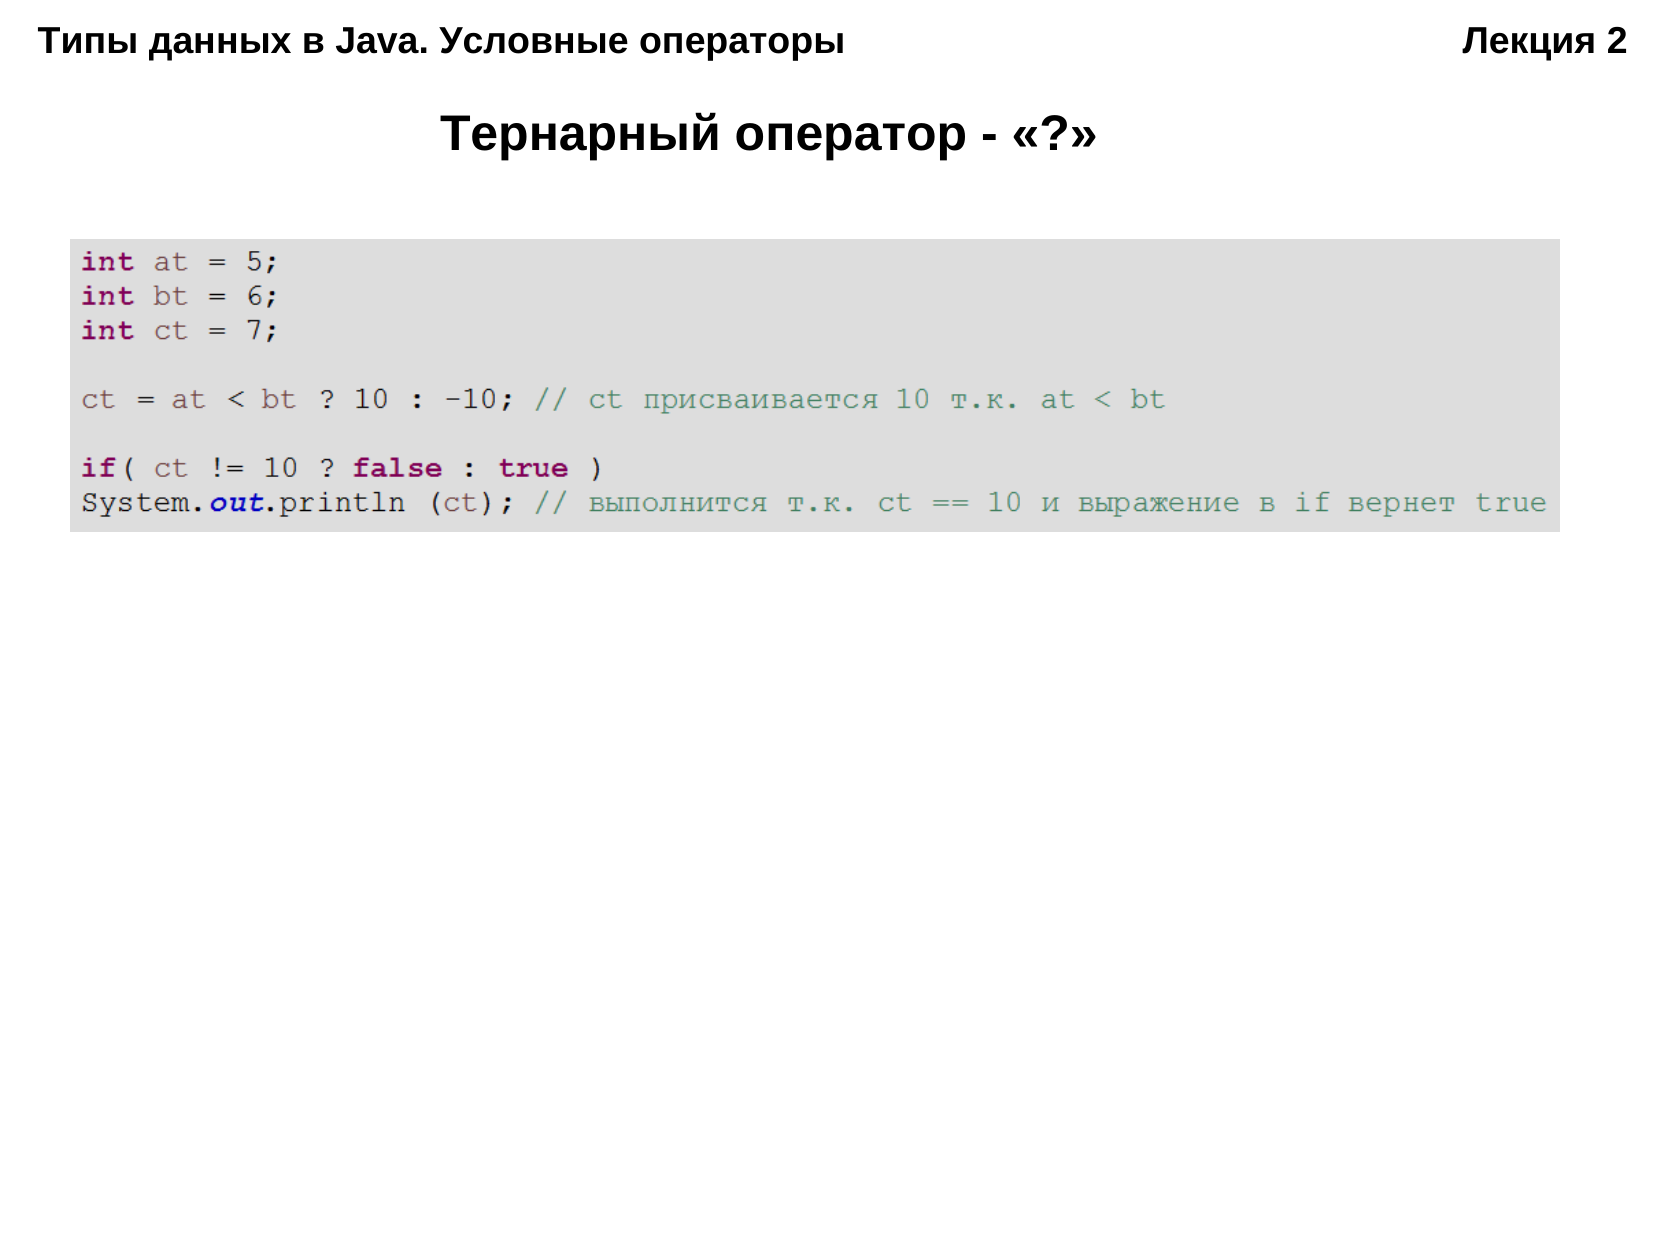

Типы данных в Java. Условные операторы						Лекция 2
Тернарный оператор - «?»